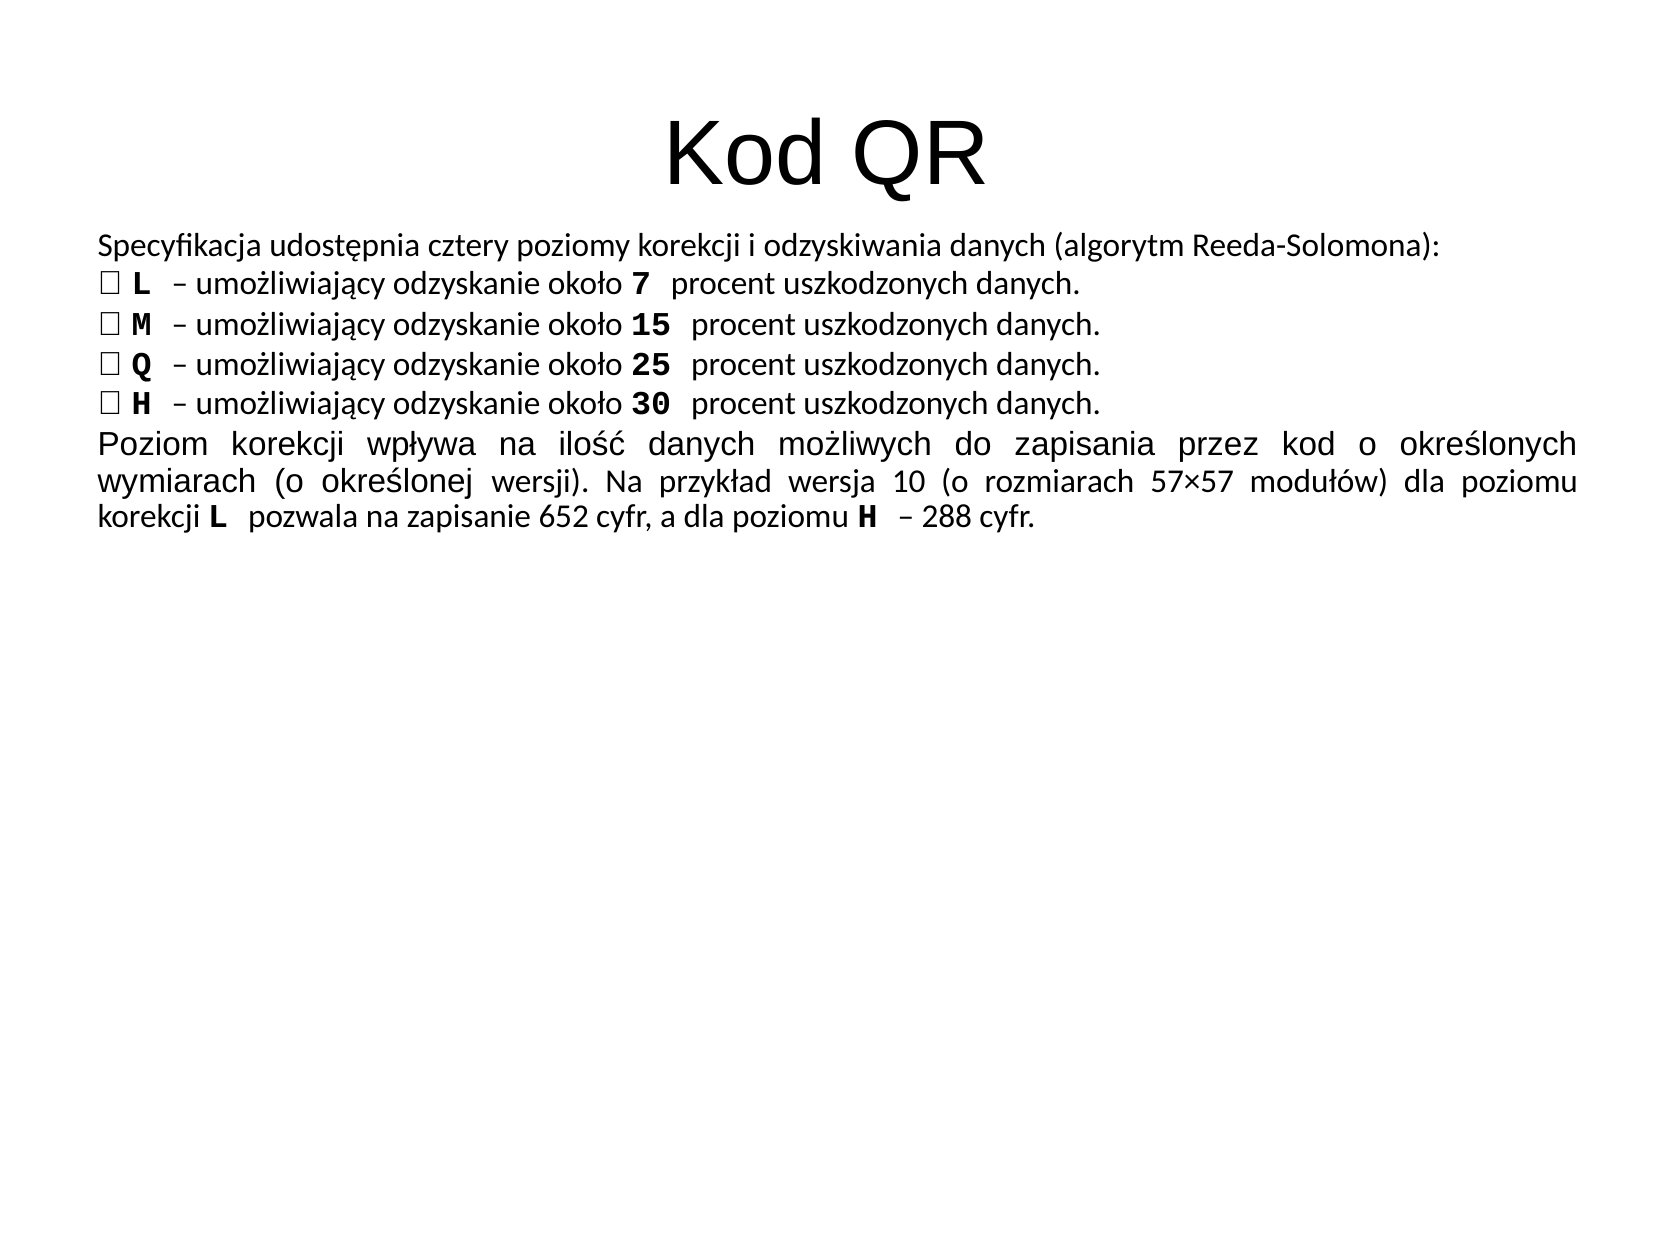

# Kod QR
Specyfikacja udostępnia cztery poziomy korekcji i odzyskiwania danych (algorytm Reeda-Solomona):
 L – umożliwiający odzyskanie około 7 procent uszkodzonych danych.
 M – umożliwiający odzyskanie około 15 procent uszkodzonych danych.
 Q – umożliwiający odzyskanie około 25 procent uszkodzonych danych.
 H – umożliwiający odzyskanie około 30 procent uszkodzonych danych.
Poziom korekcji wpływa na ilość danych możliwych do zapisania przez kod o określonych wymiarach (o określonej wersji). Na przykład wersja 10 (o rozmiarach 57×57 modułów) dla poziomu korekcji L pozwala na zapisanie 652 cyfr, a dla poziomu H – 288 cyfr.